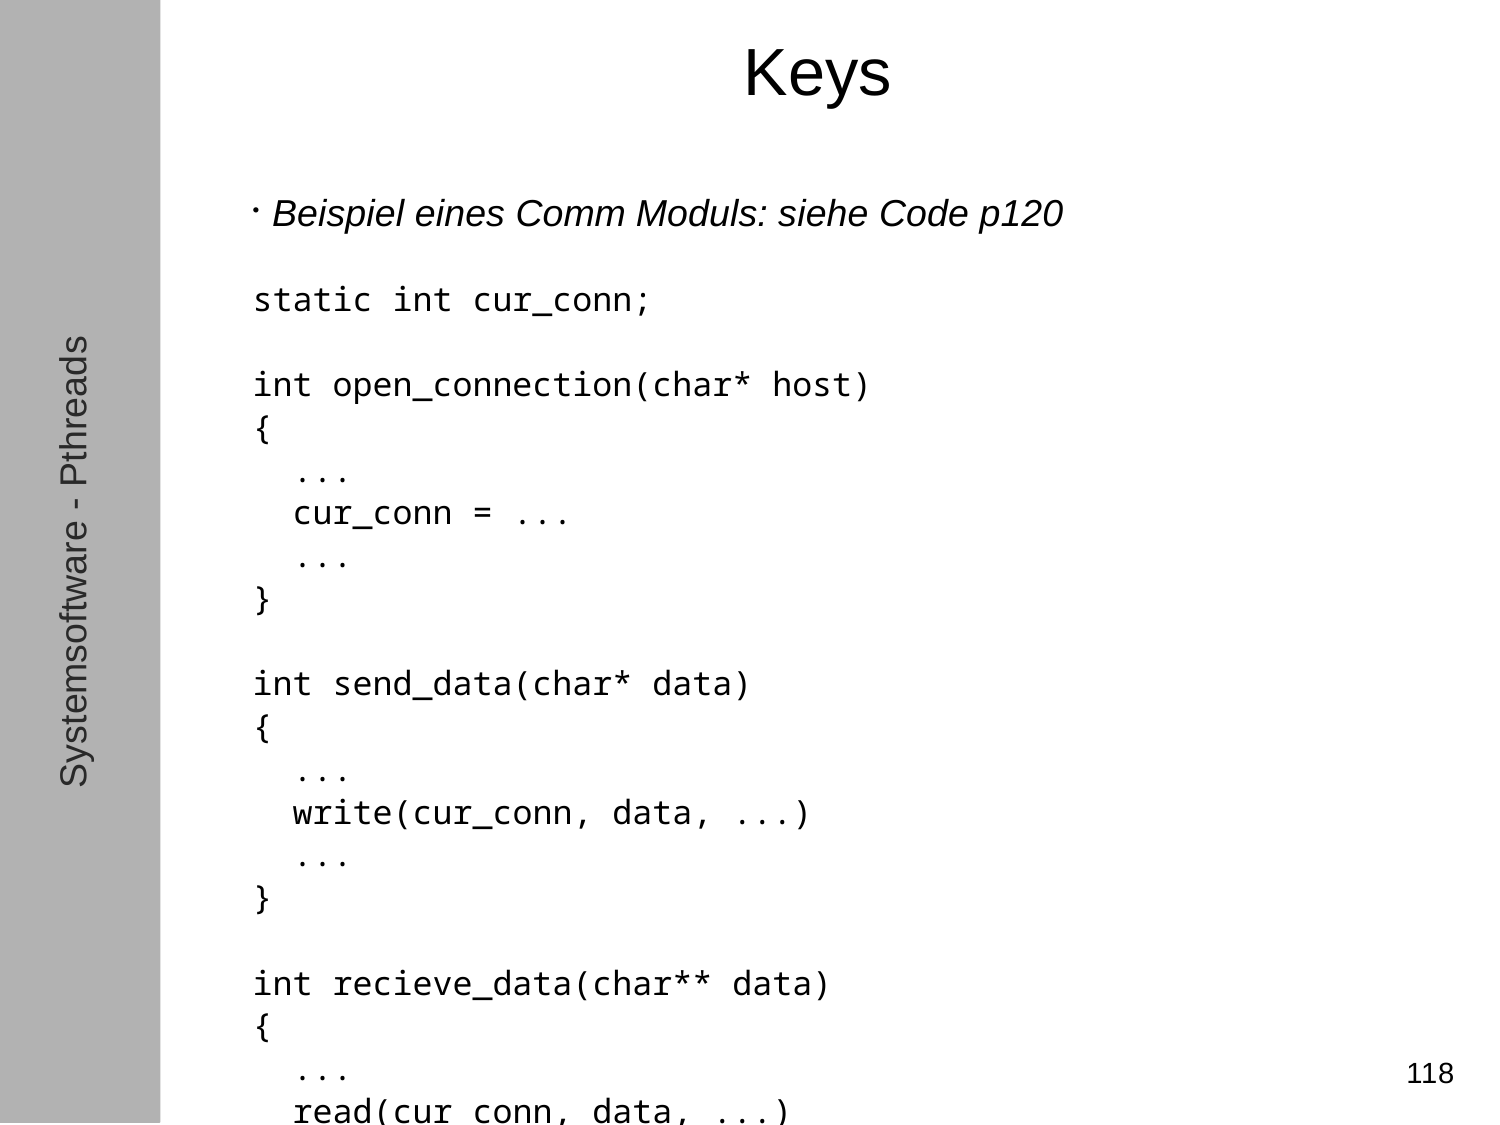

Keys
Beispiel eines Comm Moduls: siehe Code p120
static int cur_conn;
int open_connection(char* host)
{
 ...
 cur_conn = ...
 ...
}
int send_data(char* data)
{
 ...
 write(cur_conn, data, ...)
 ...
}
int recieve_data(char** data)
{
 ...
 read(cur_conn, data, ...)
 ...
}
Systemsoftware - Pthreads